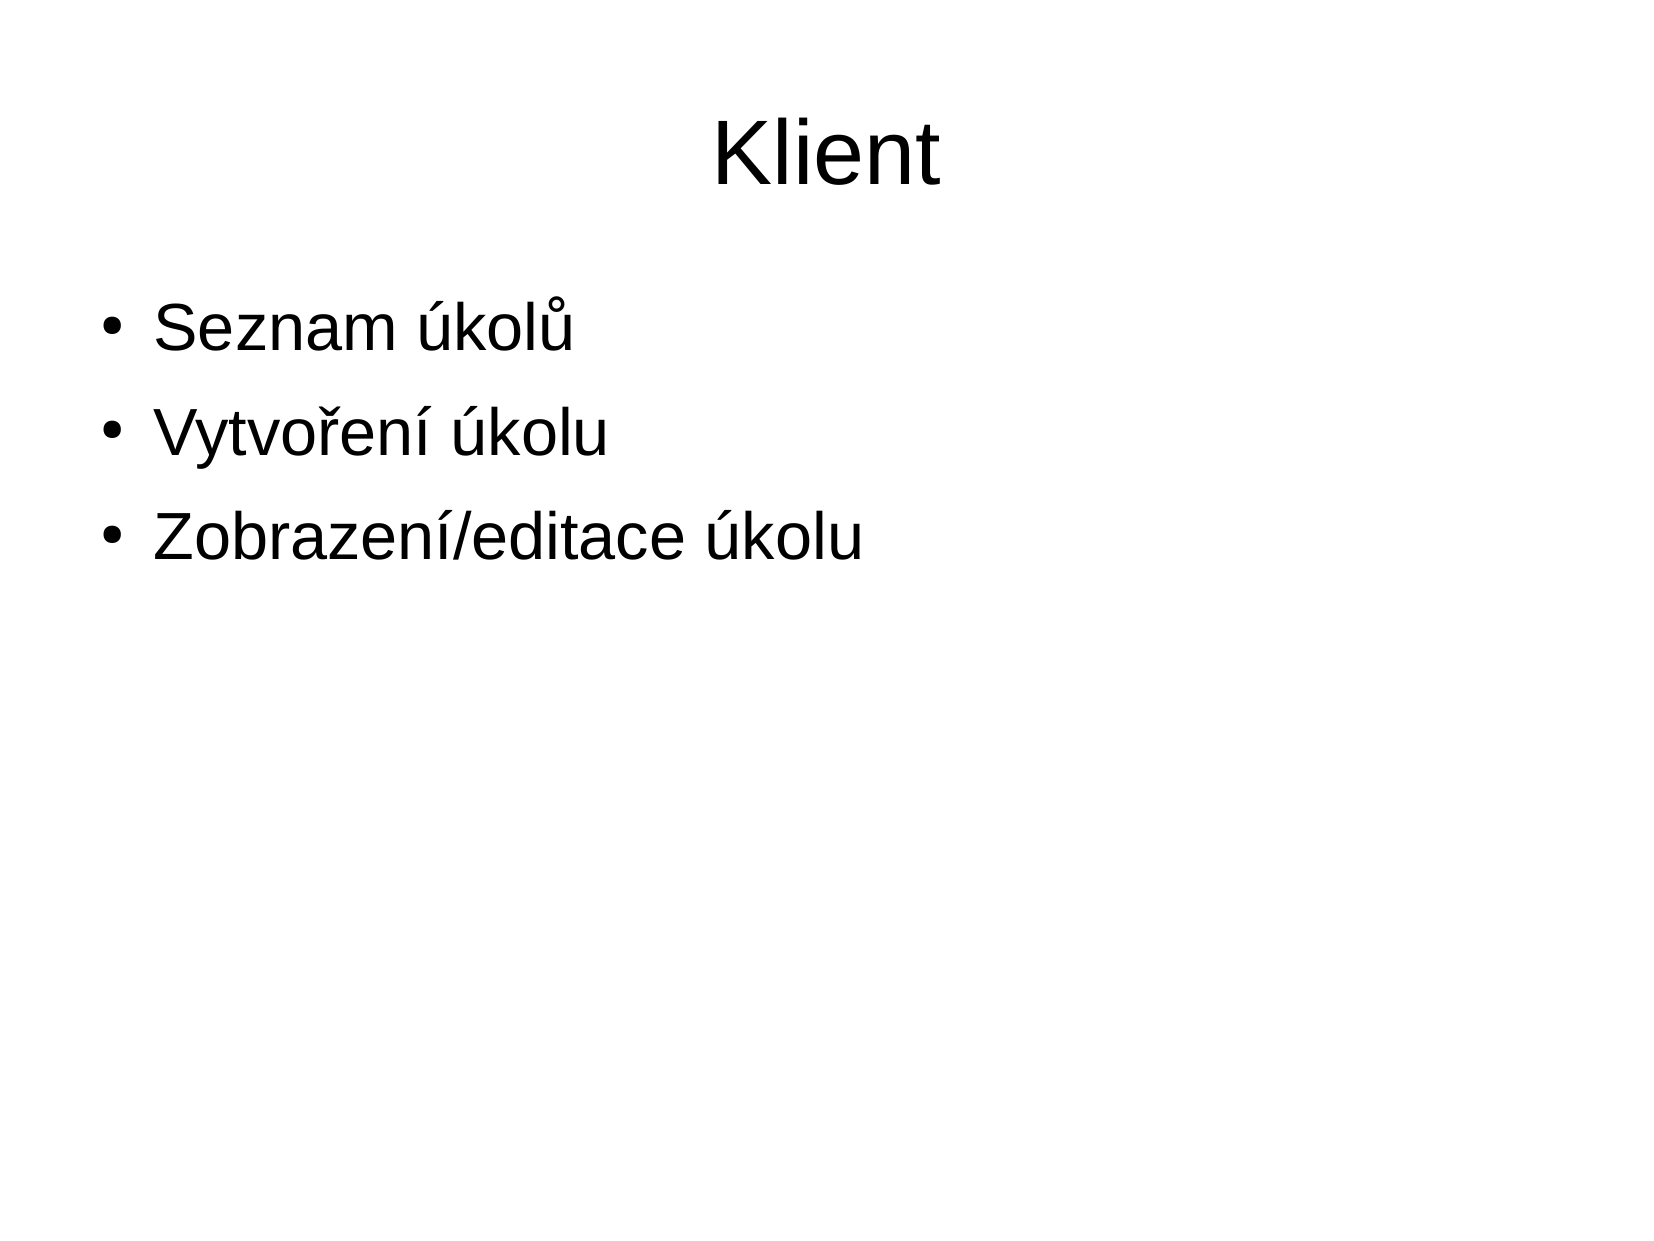

# Klient
Seznam úkolů
Vytvoření úkolu
Zobrazení/editace úkolu